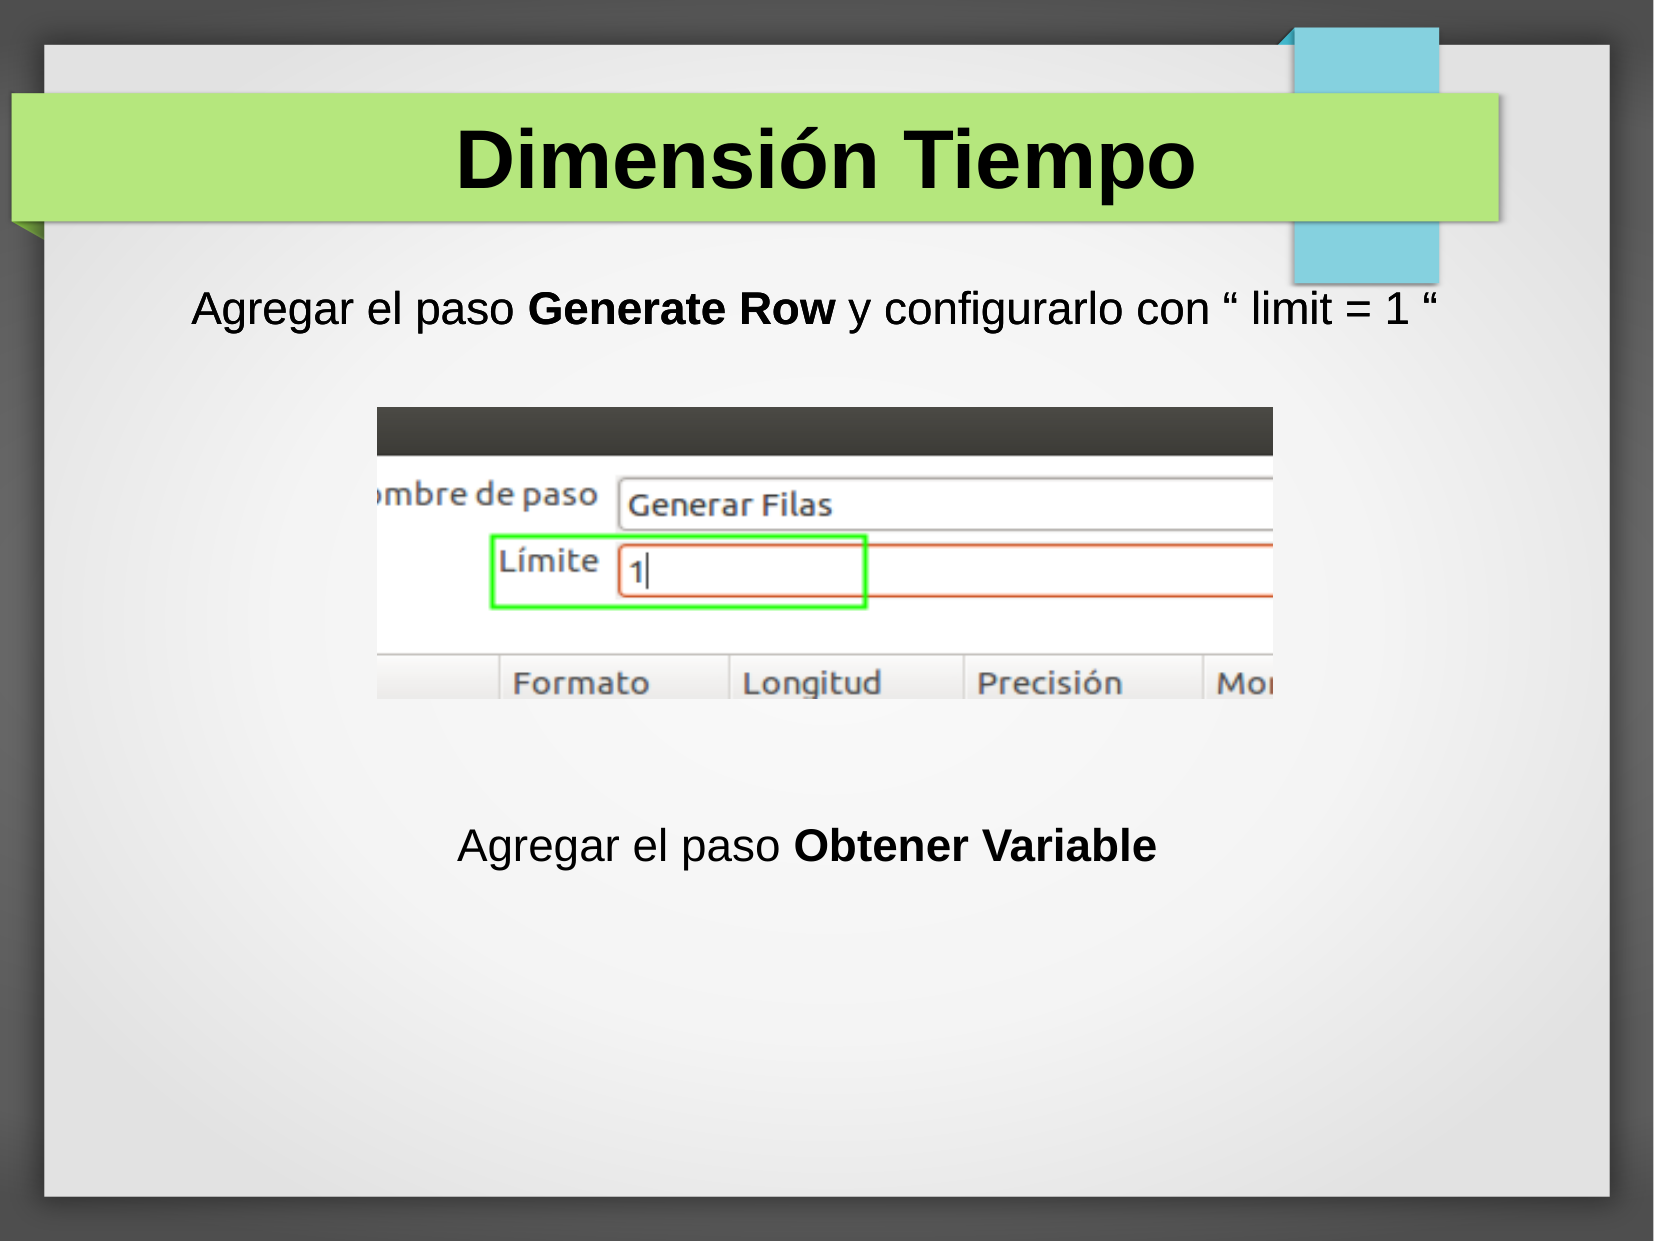

# Dimensión Tiempo
Agregar el paso Generate Row y configurarlo con “ limit = 1 “
Agregar el paso Generate Row y configurarlo con “ limit = 1 “
Agregar el paso Obtener Variable